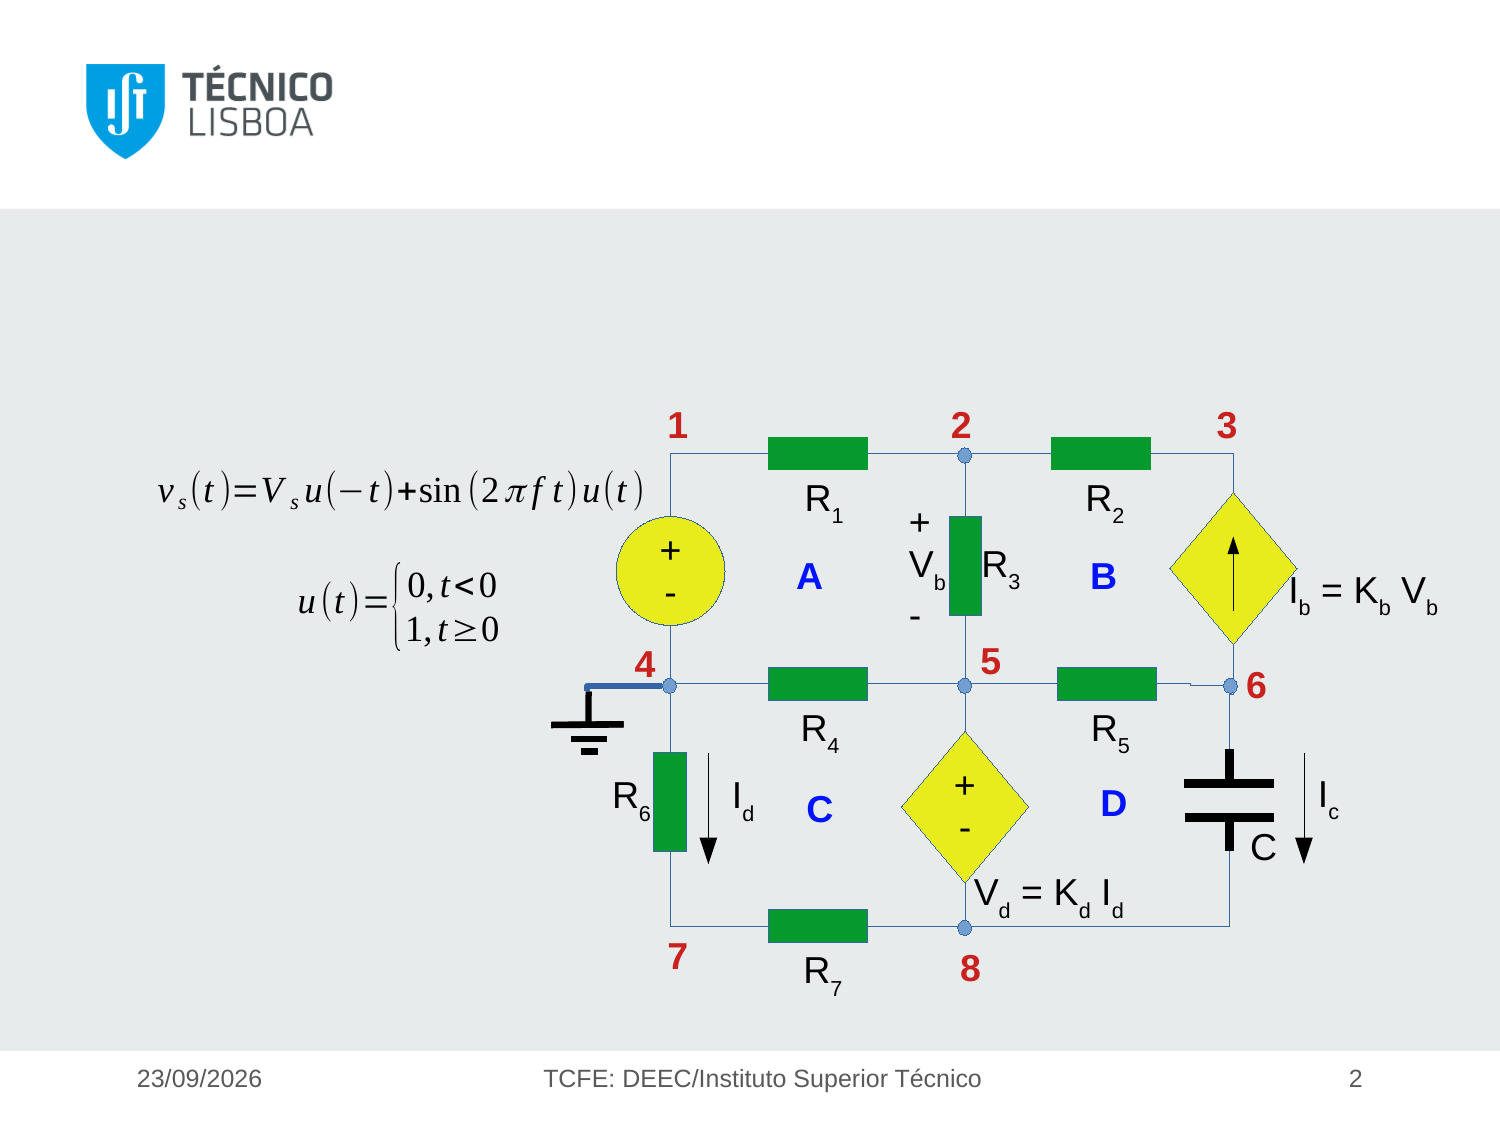

1
2
3
R1
R2
+
Vb
-
+
-
R3
A
B
Ib = Kb Vb
5
4
6
R4
R5
+
-
Ic
R6
Id
D
C
C
Vd = Kd Id
7
8
R7
bla
2